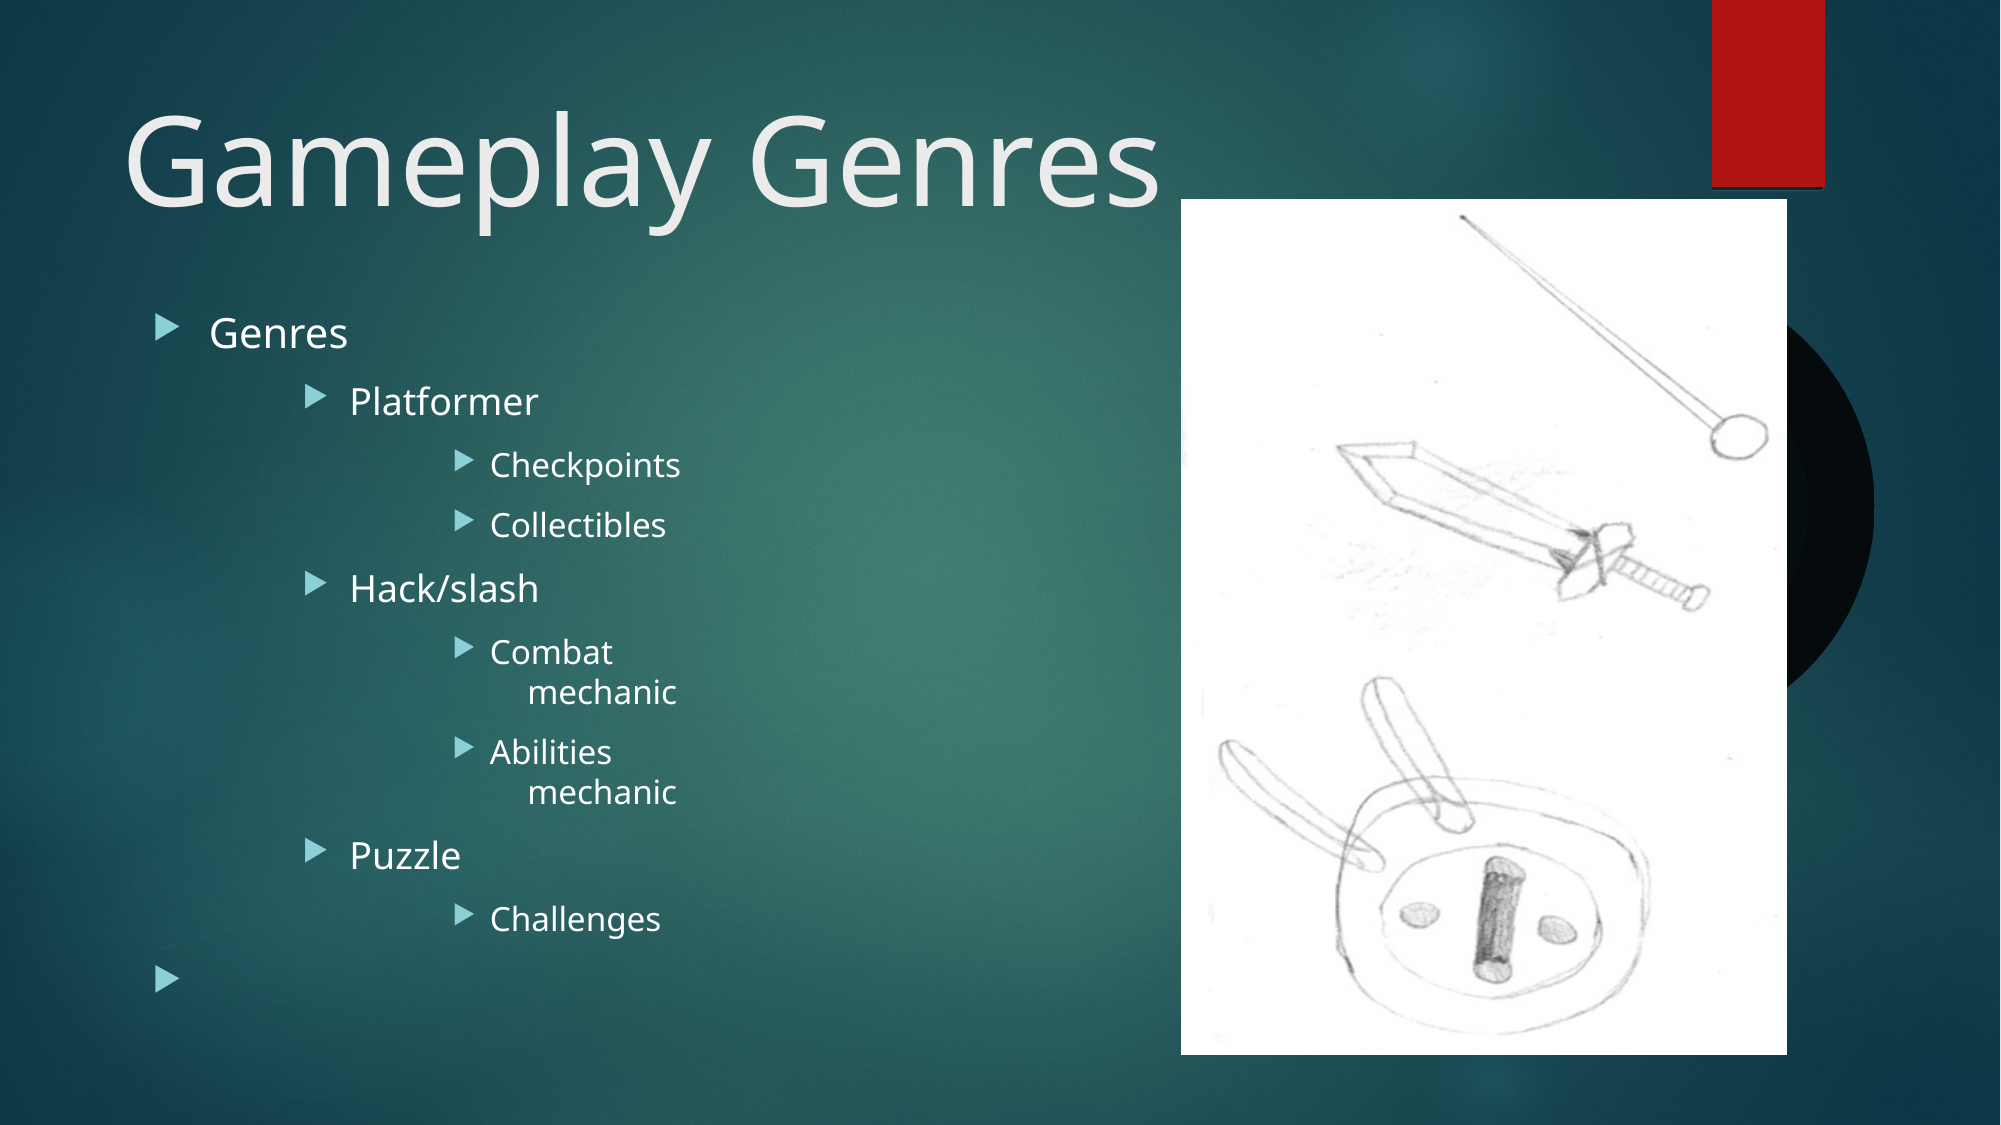

# Gameplay Genres
Genres
Platformer
Checkpoints
Collectibles
Hack/slash
Combat mechanic
Abilities mechanic
Puzzle
Challenges